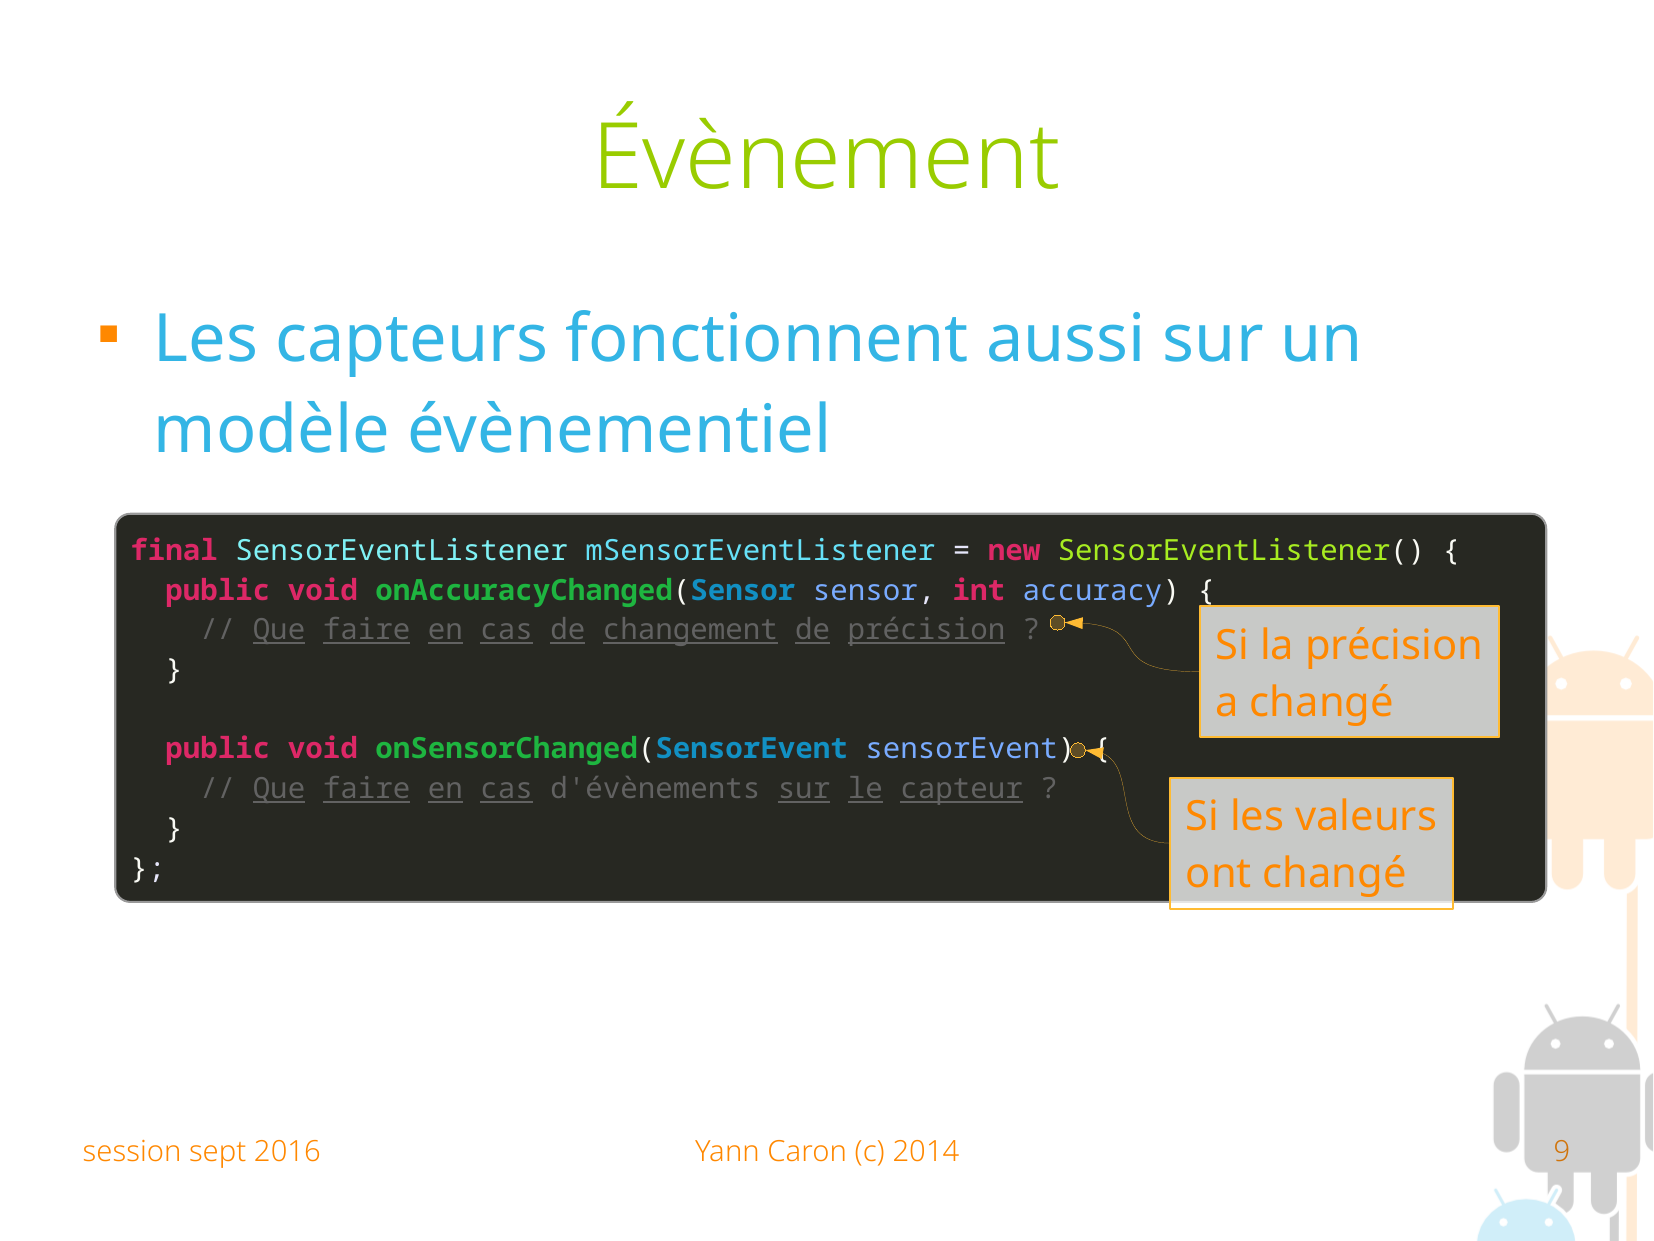

# Évènement
Les capteurs fonctionnent aussi sur un modèle évènementiel
final SensorEventListener mSensorEventListener = new SensorEventListener() {
 public void onAccuracyChanged(Sensor sensor, int accuracy) {
 // Que faire en cas de changement de précision ?
 }
 public void onSensorChanged(SensorEvent sensorEvent) {
 // Que faire en cas d'évènements sur le capteur ?
 }
};
Si la précision
a changé
Si les valeurs
ont changé
session sept 2016
Yann Caron (c) 2014
9